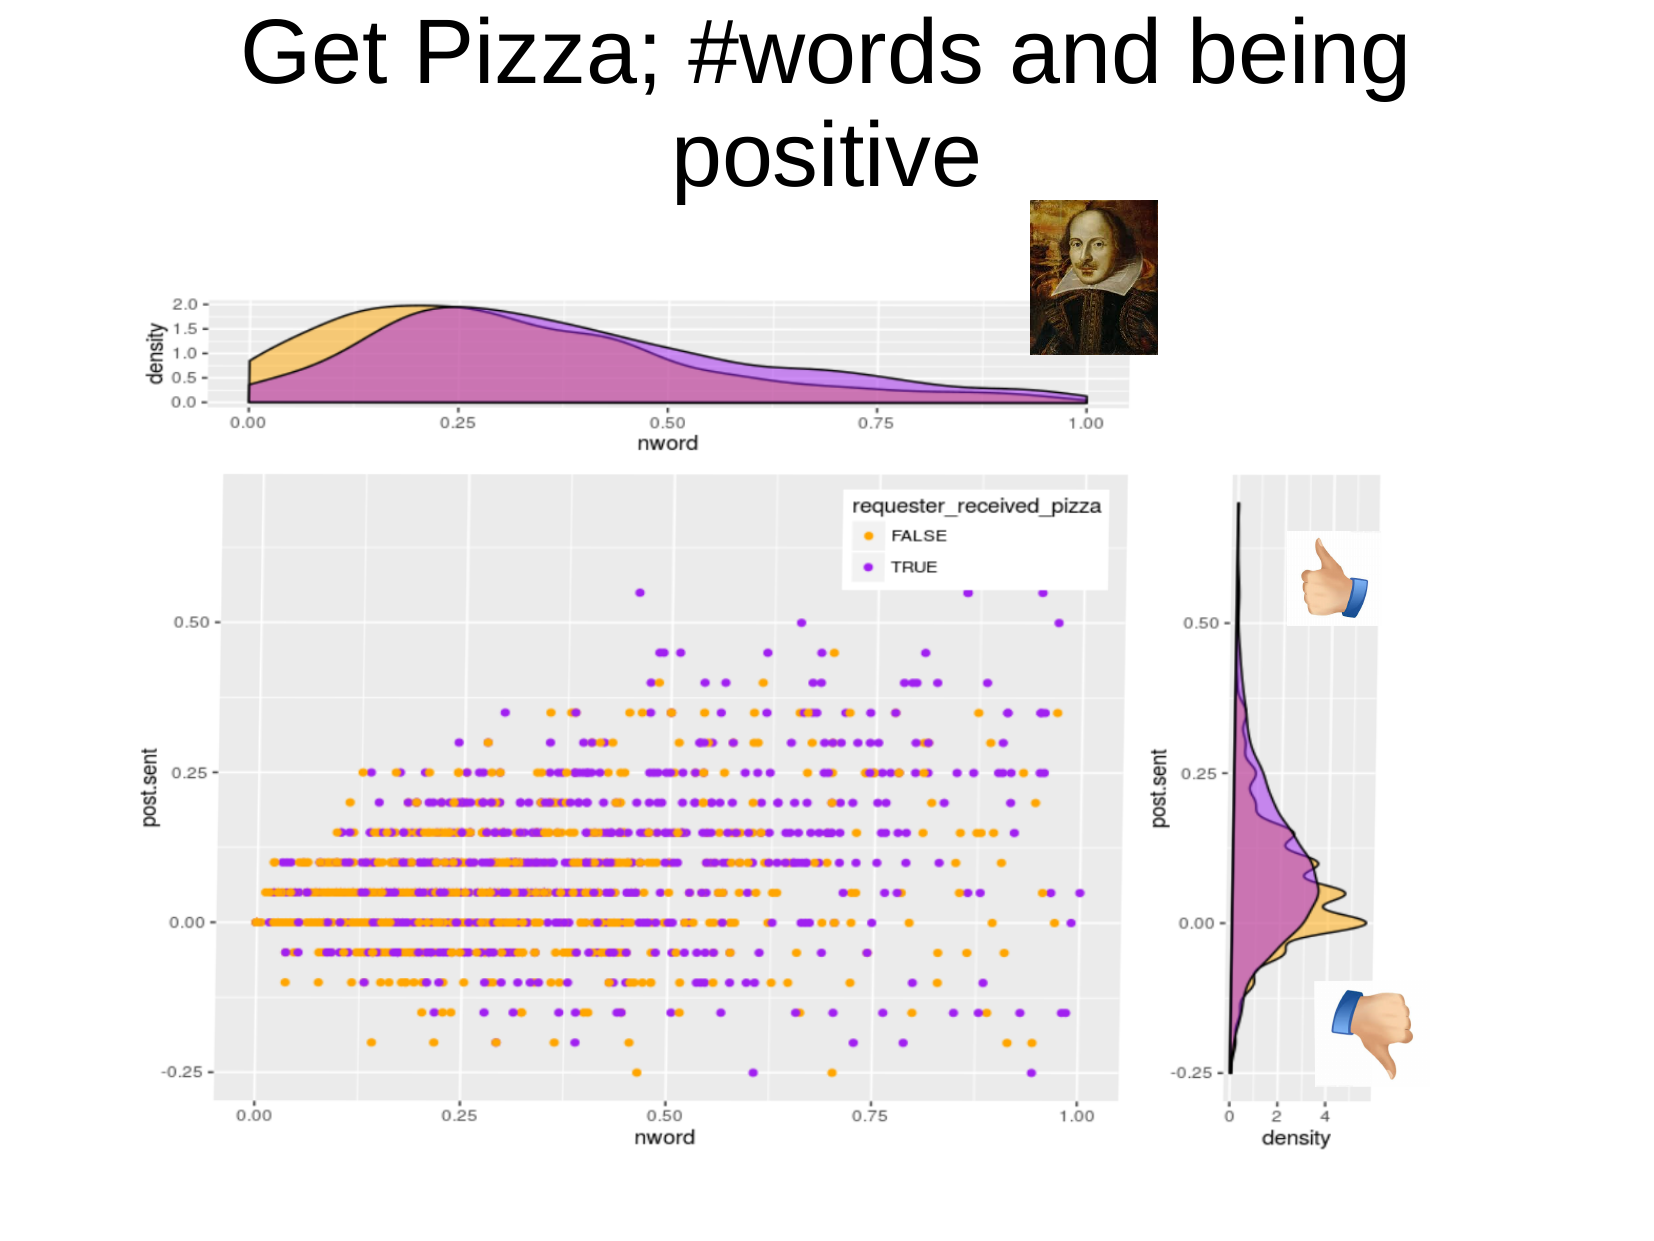

# Get Pizza; #words and being positive